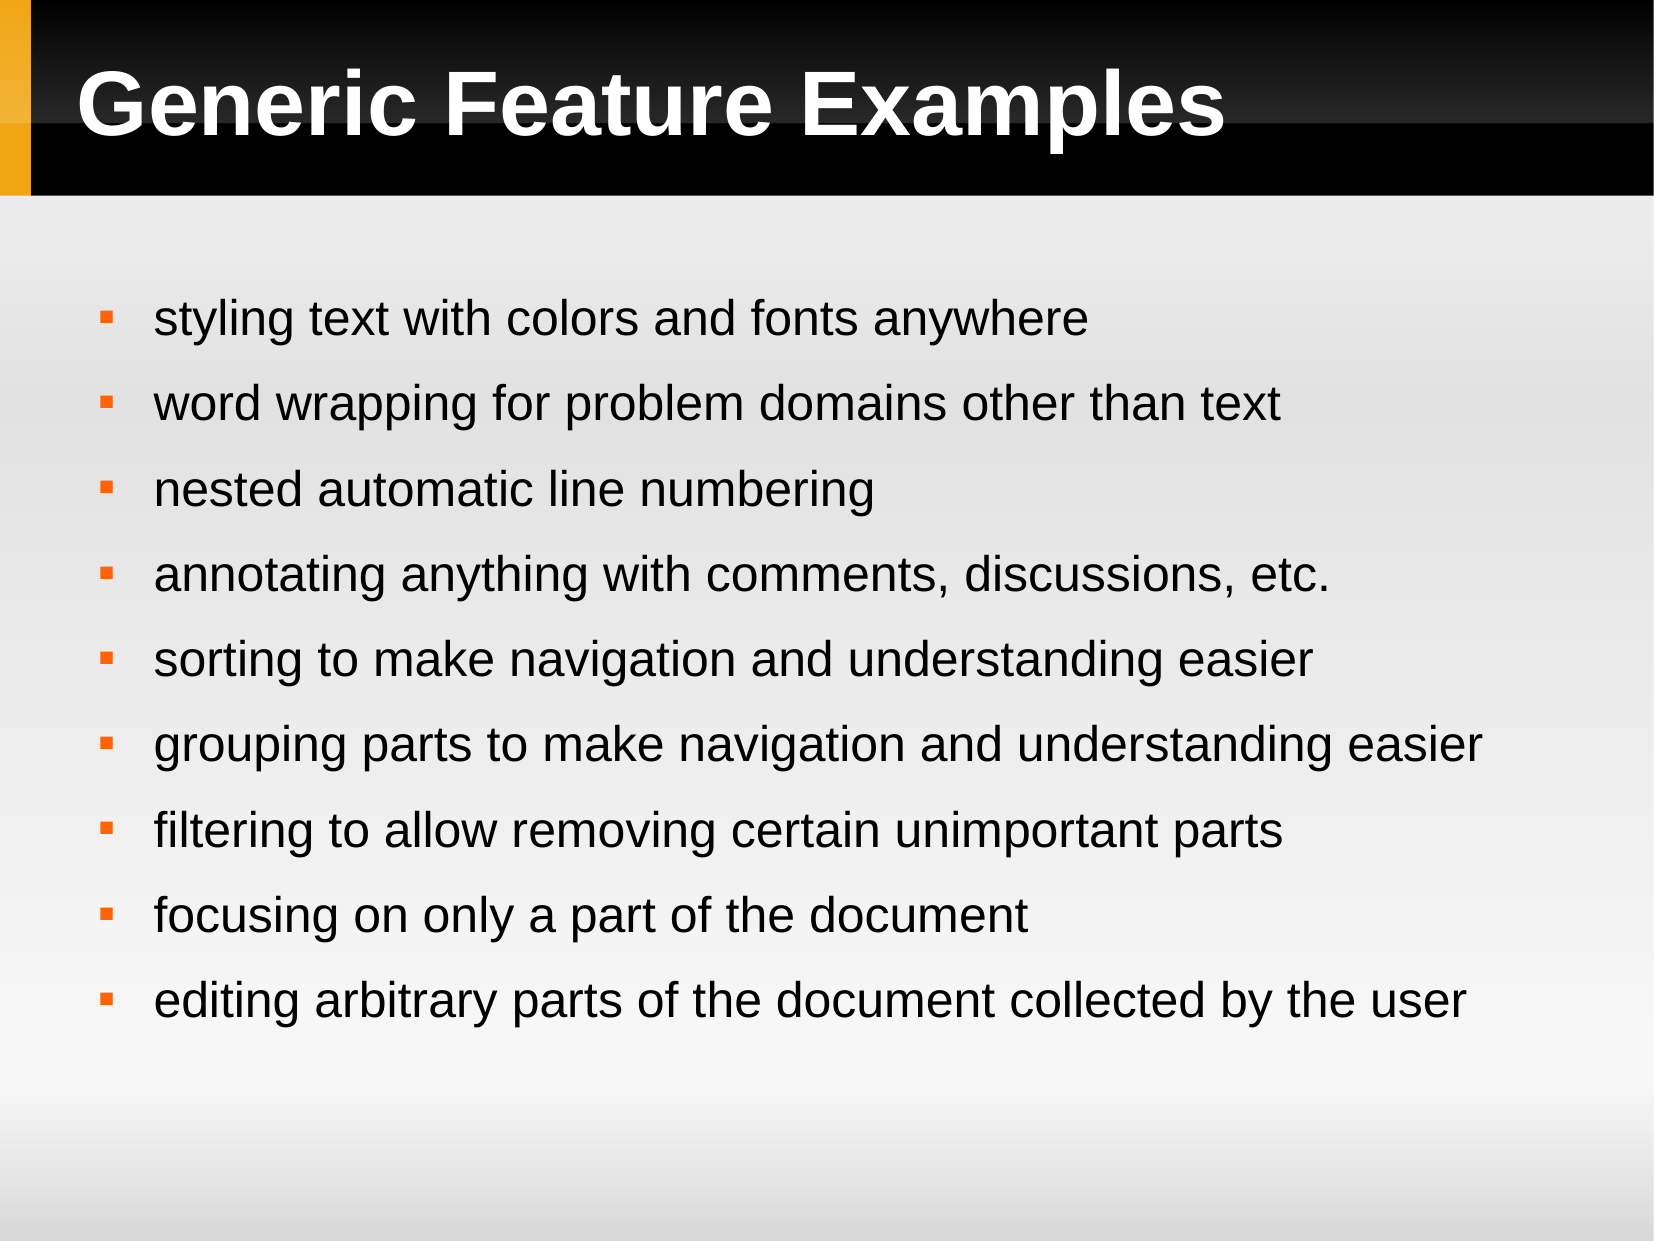

# Generic Feature Examples
styling text with colors and fonts anywhere
word wrapping for problem domains other than text
nested automatic line numbering
annotating anything with comments, discussions, etc.
sorting to make navigation and understanding easier
grouping parts to make navigation and understanding easier
filtering to allow removing certain unimportant parts
focusing on only a part of the document
editing arbitrary parts of the document collected by the user